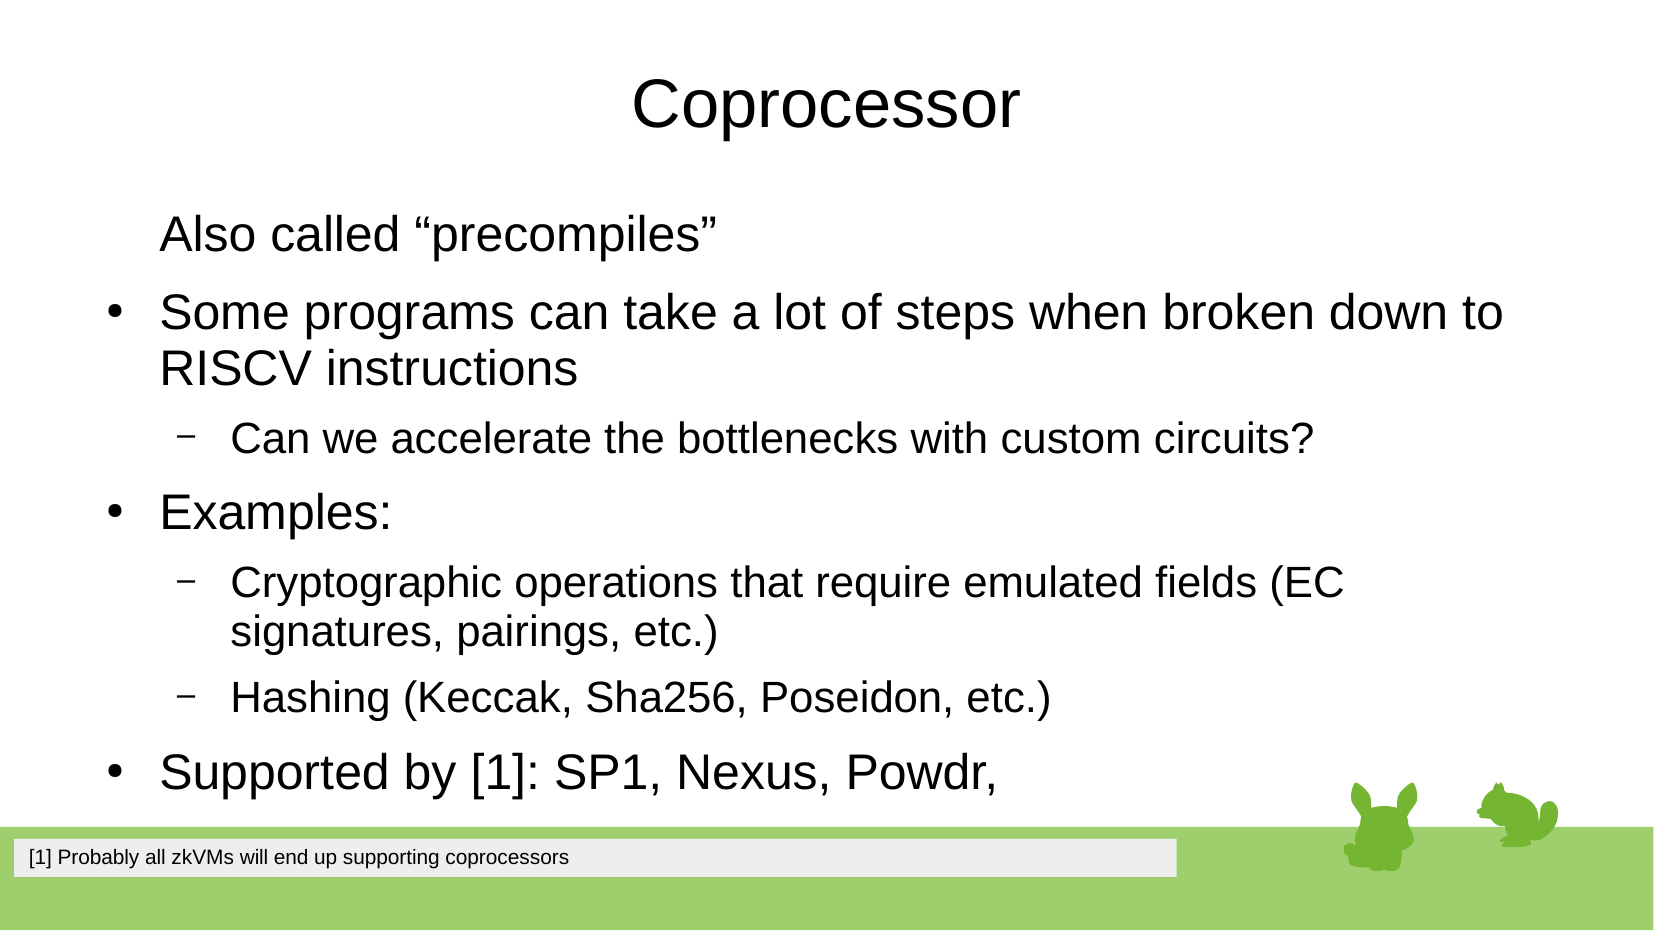

# Coprocessor
Also called “precompiles”
Some programs can take a lot of steps when broken down to RISCV instructions
Can we accelerate the bottlenecks with custom circuits?
Examples:
Cryptographic operations that require emulated fields (EC signatures, pairings, etc.)
Hashing (Keccak, Sha256, Poseidon, etc.)
Supported by [1]: SP1, Nexus, Powdr,
[1] Probably all zkVMs will end up supporting coprocessors